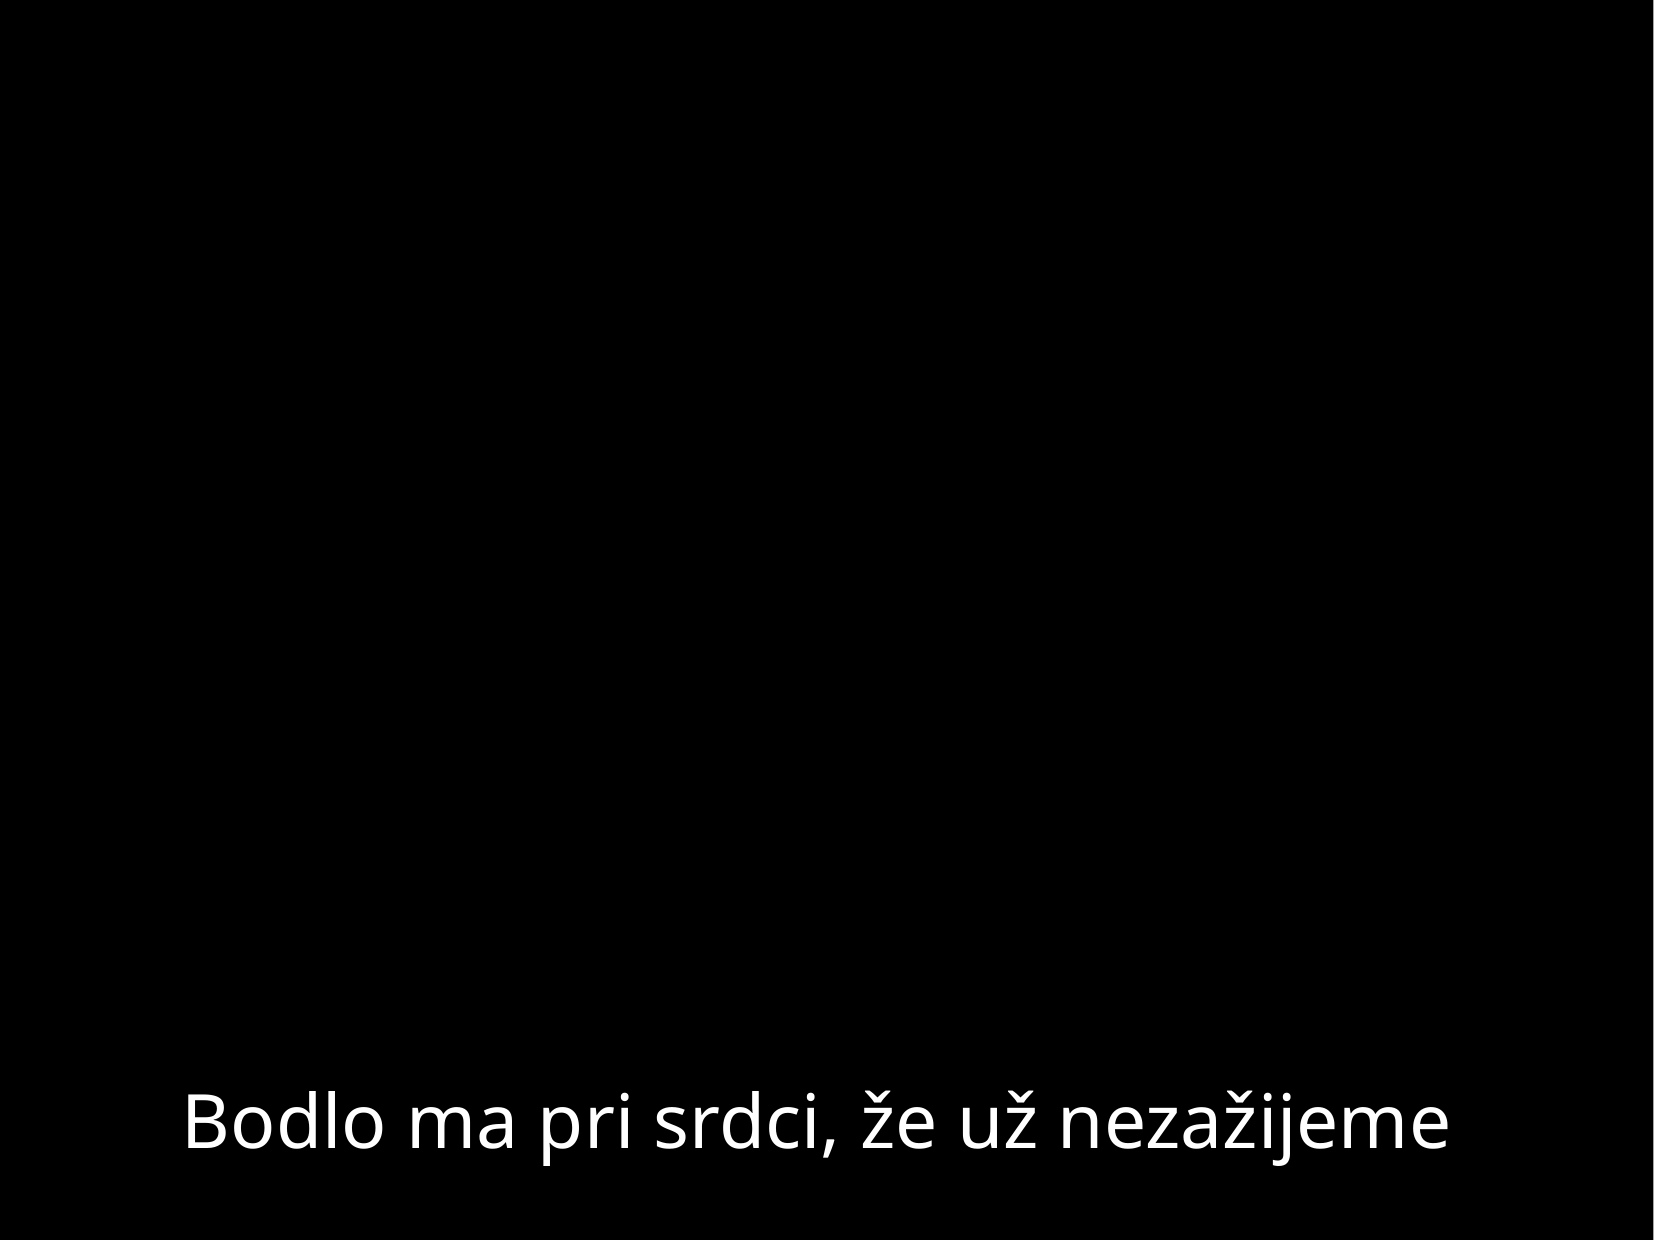

# Bodlo ma pri srdci, že už nezažijeme